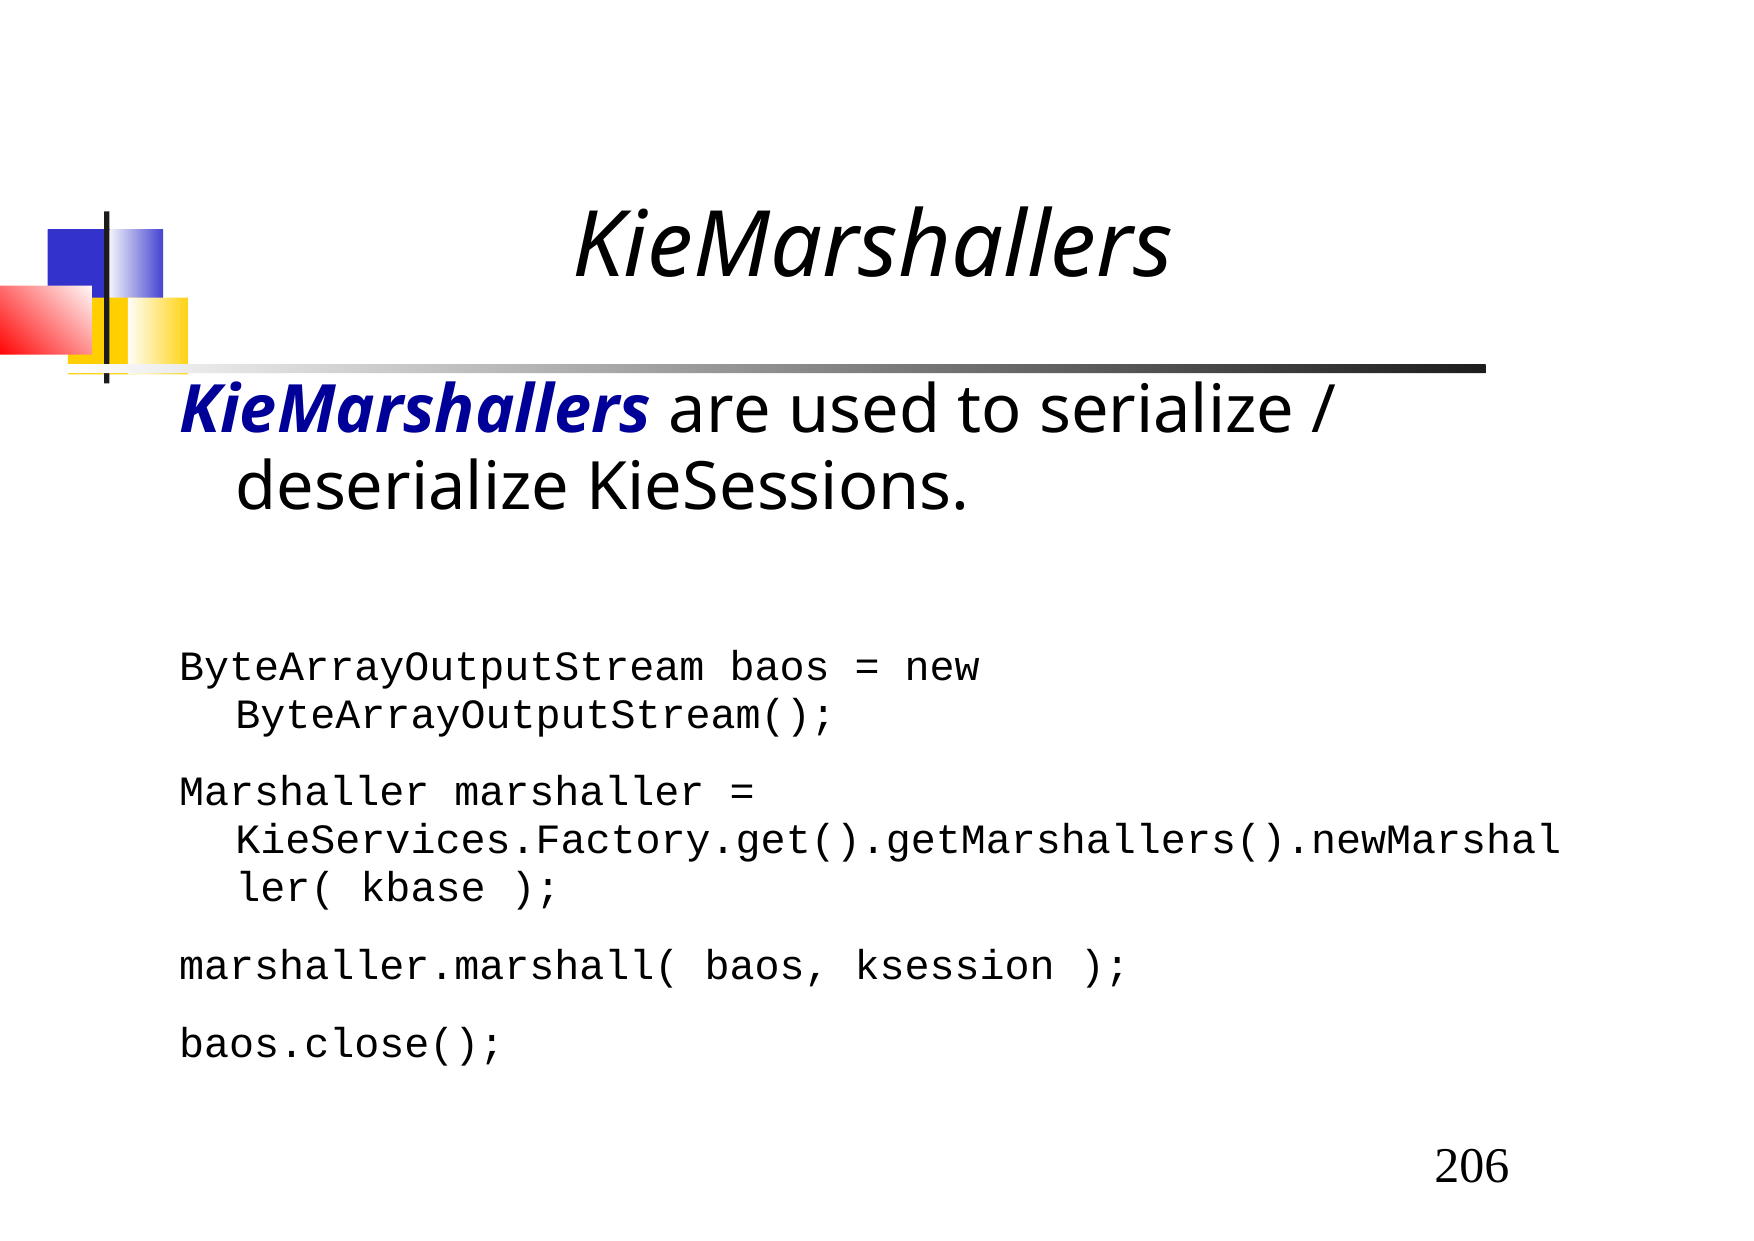

# KieMarshallers
KieMarshallers are used to serialize / deserialize KieSessions.
ByteArrayOutputStream baos = new ByteArrayOutputStream();
Marshaller marshaller = KieServices.Factory.get().getMarshallers().newMarshaller( kbase );
marshaller.marshall( baos, ksession );
baos.close();